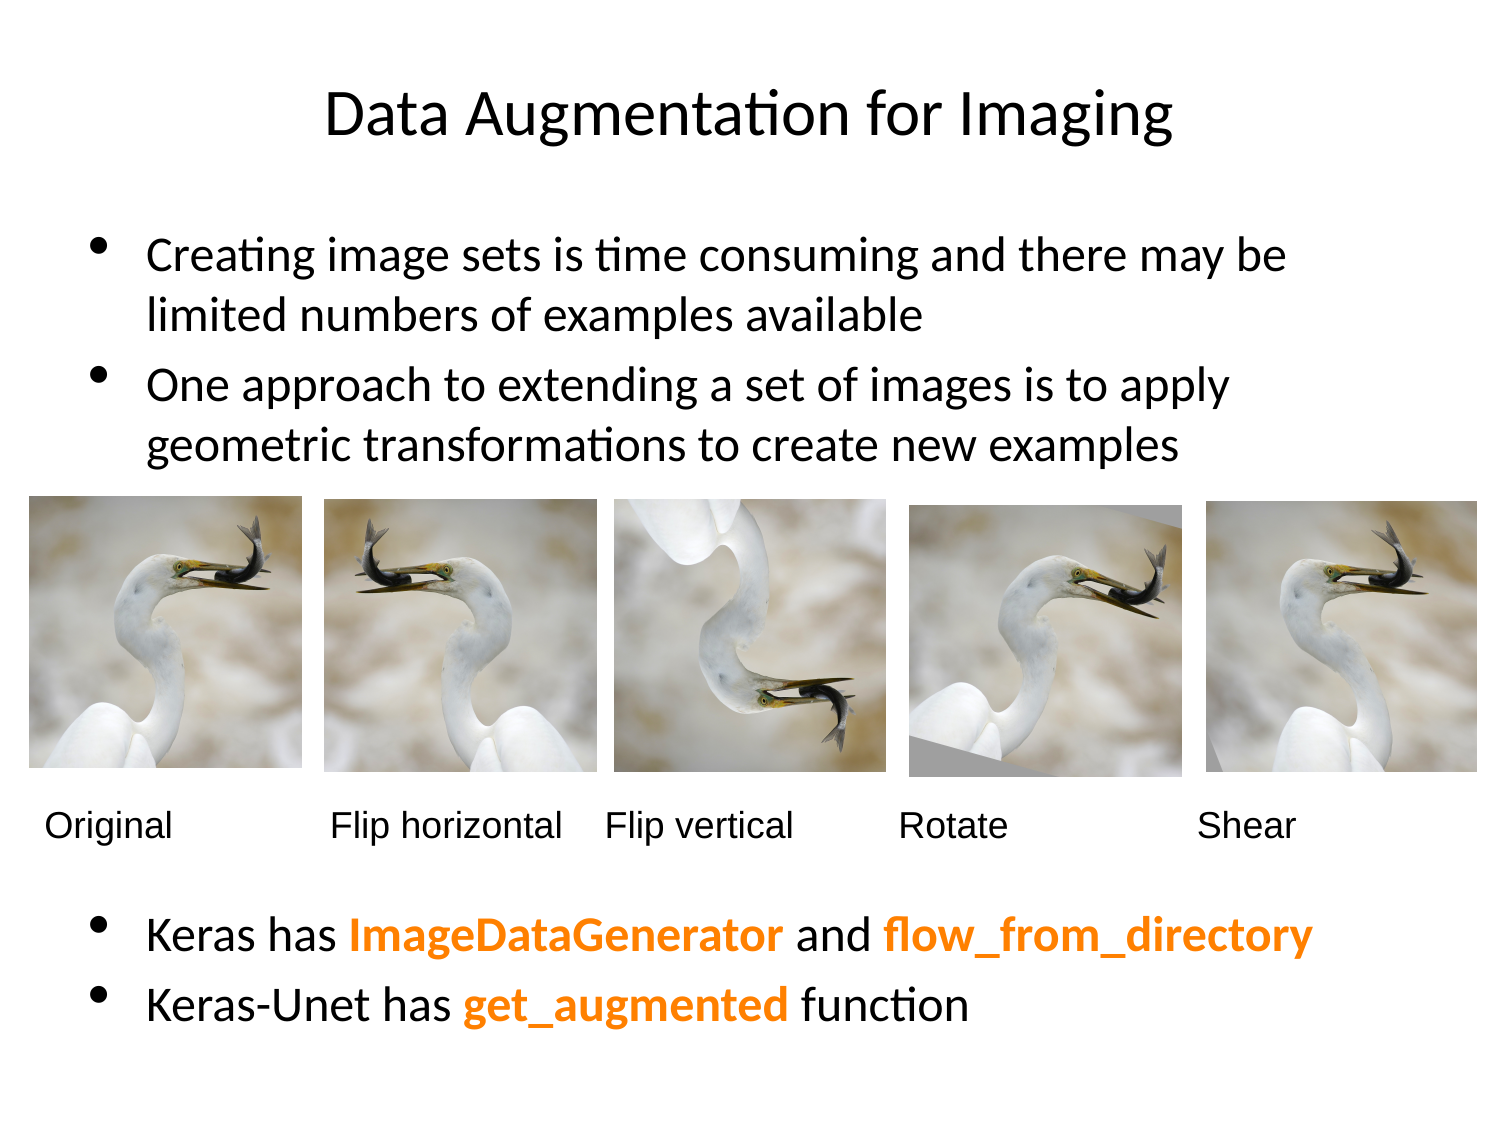

Data Augmentation for Imaging
Creating image sets is time consuming and there may be limited numbers of examples available
One approach to extending a set of images is to apply geometric transformations to create new examples
Keras has ImageDataGenerator and flow_from_directory
Keras-Unet has get_augmented function
Original Flip horizontal Flip vertical Rotate Shear